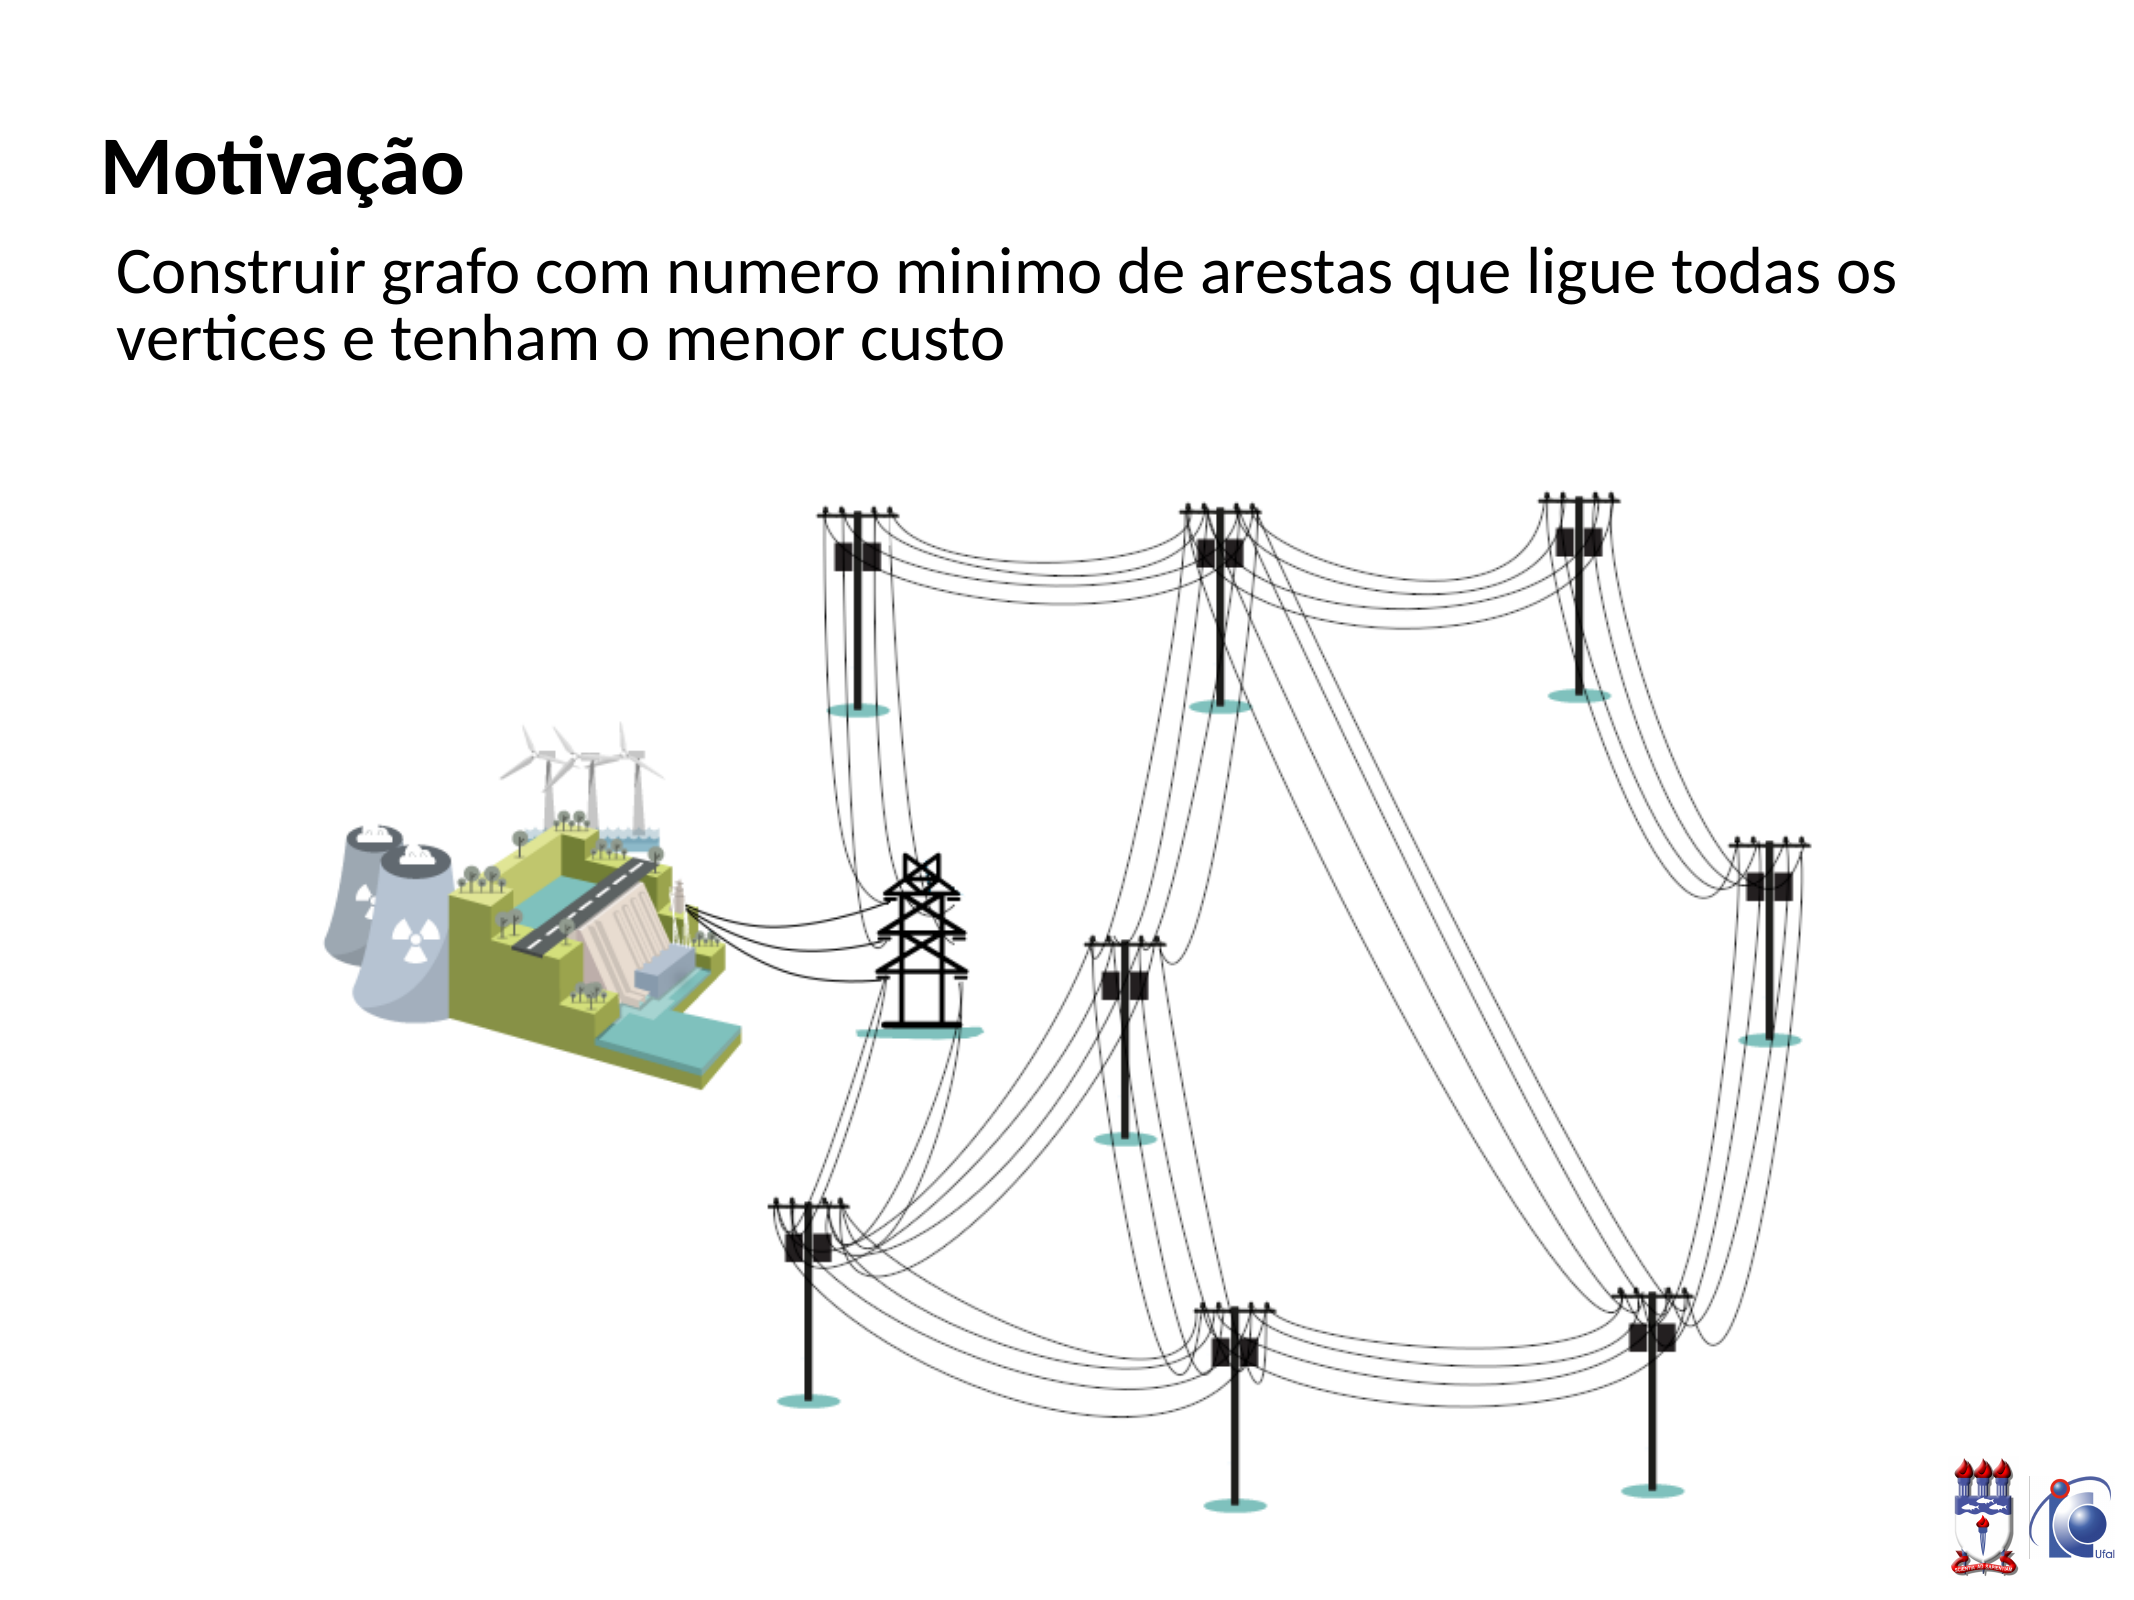

# Motivação
Construir grafo com numero minimo de arestas que ligue todas os vertices e tenham o menor custo